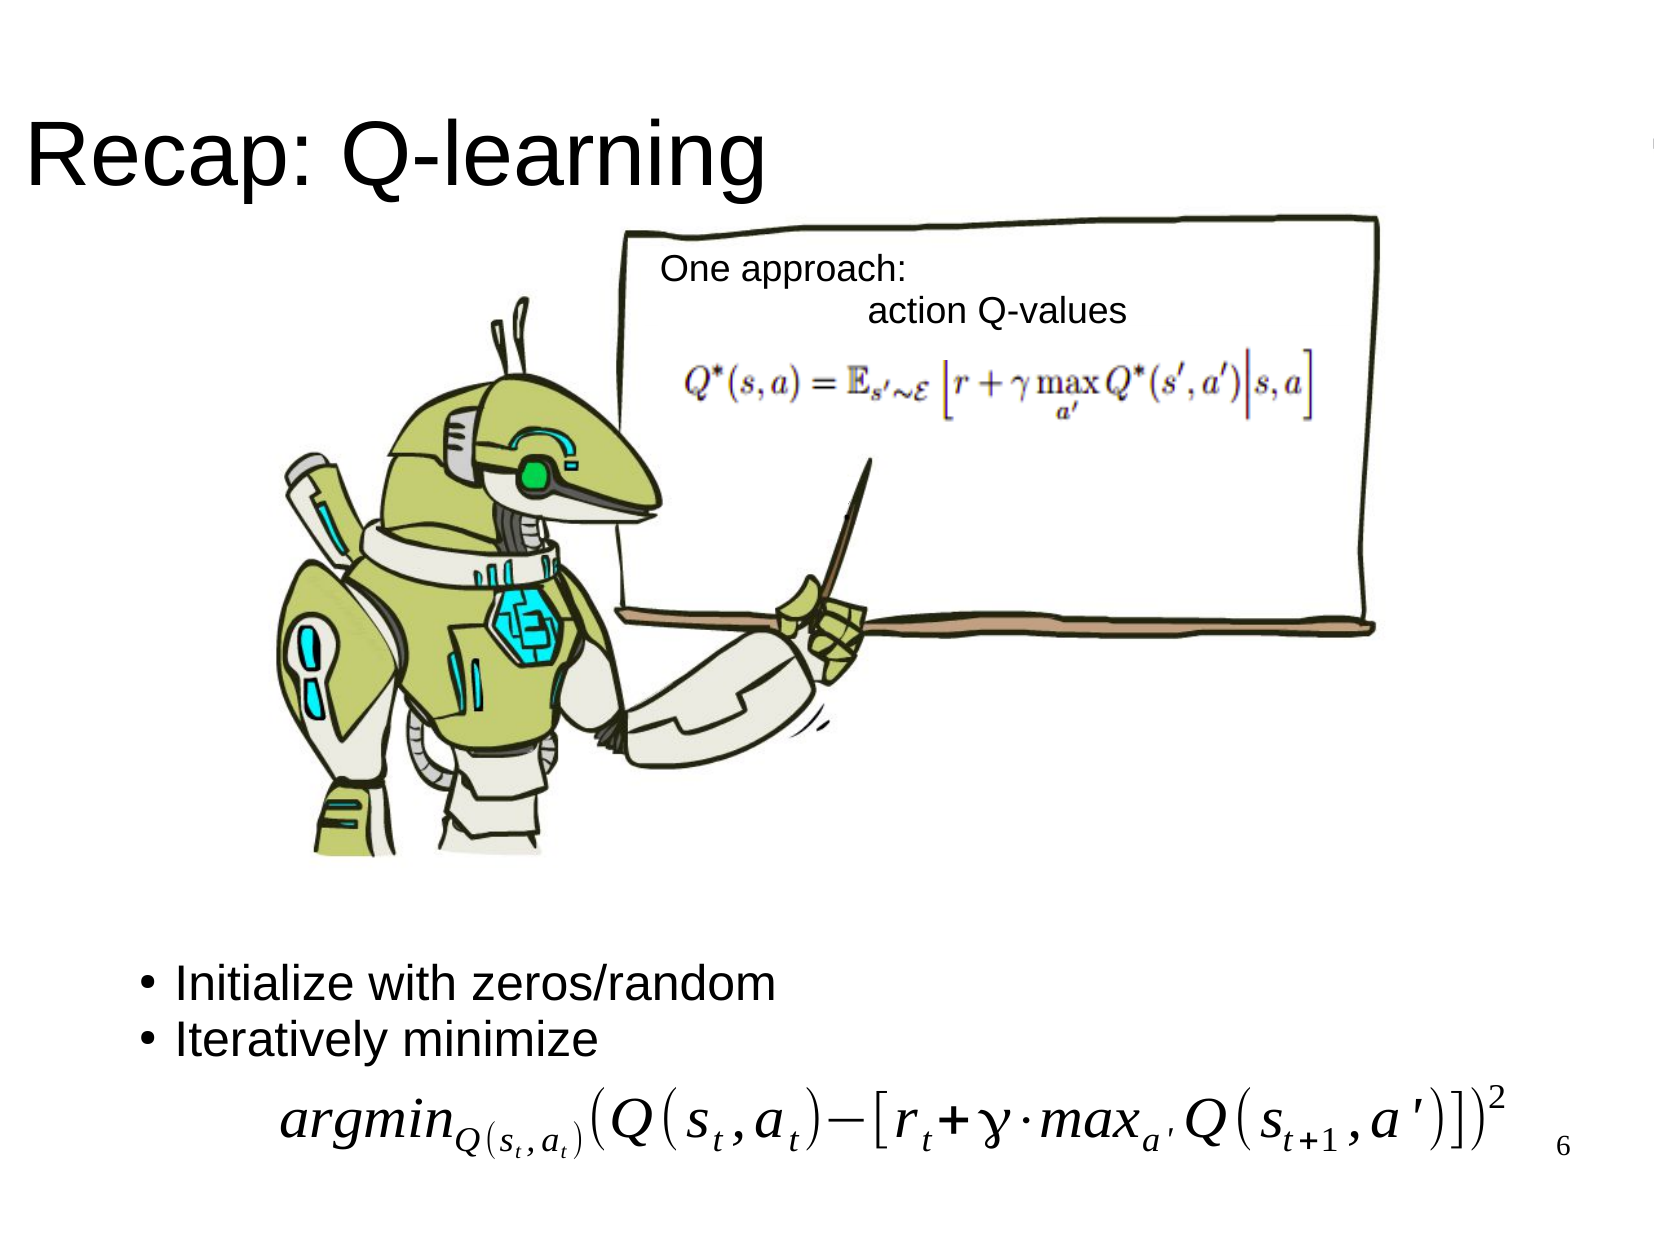

#
Recap: Q-learning
One approach:
action Q-values
Initialize with zeros/random
Iteratively minimize
6